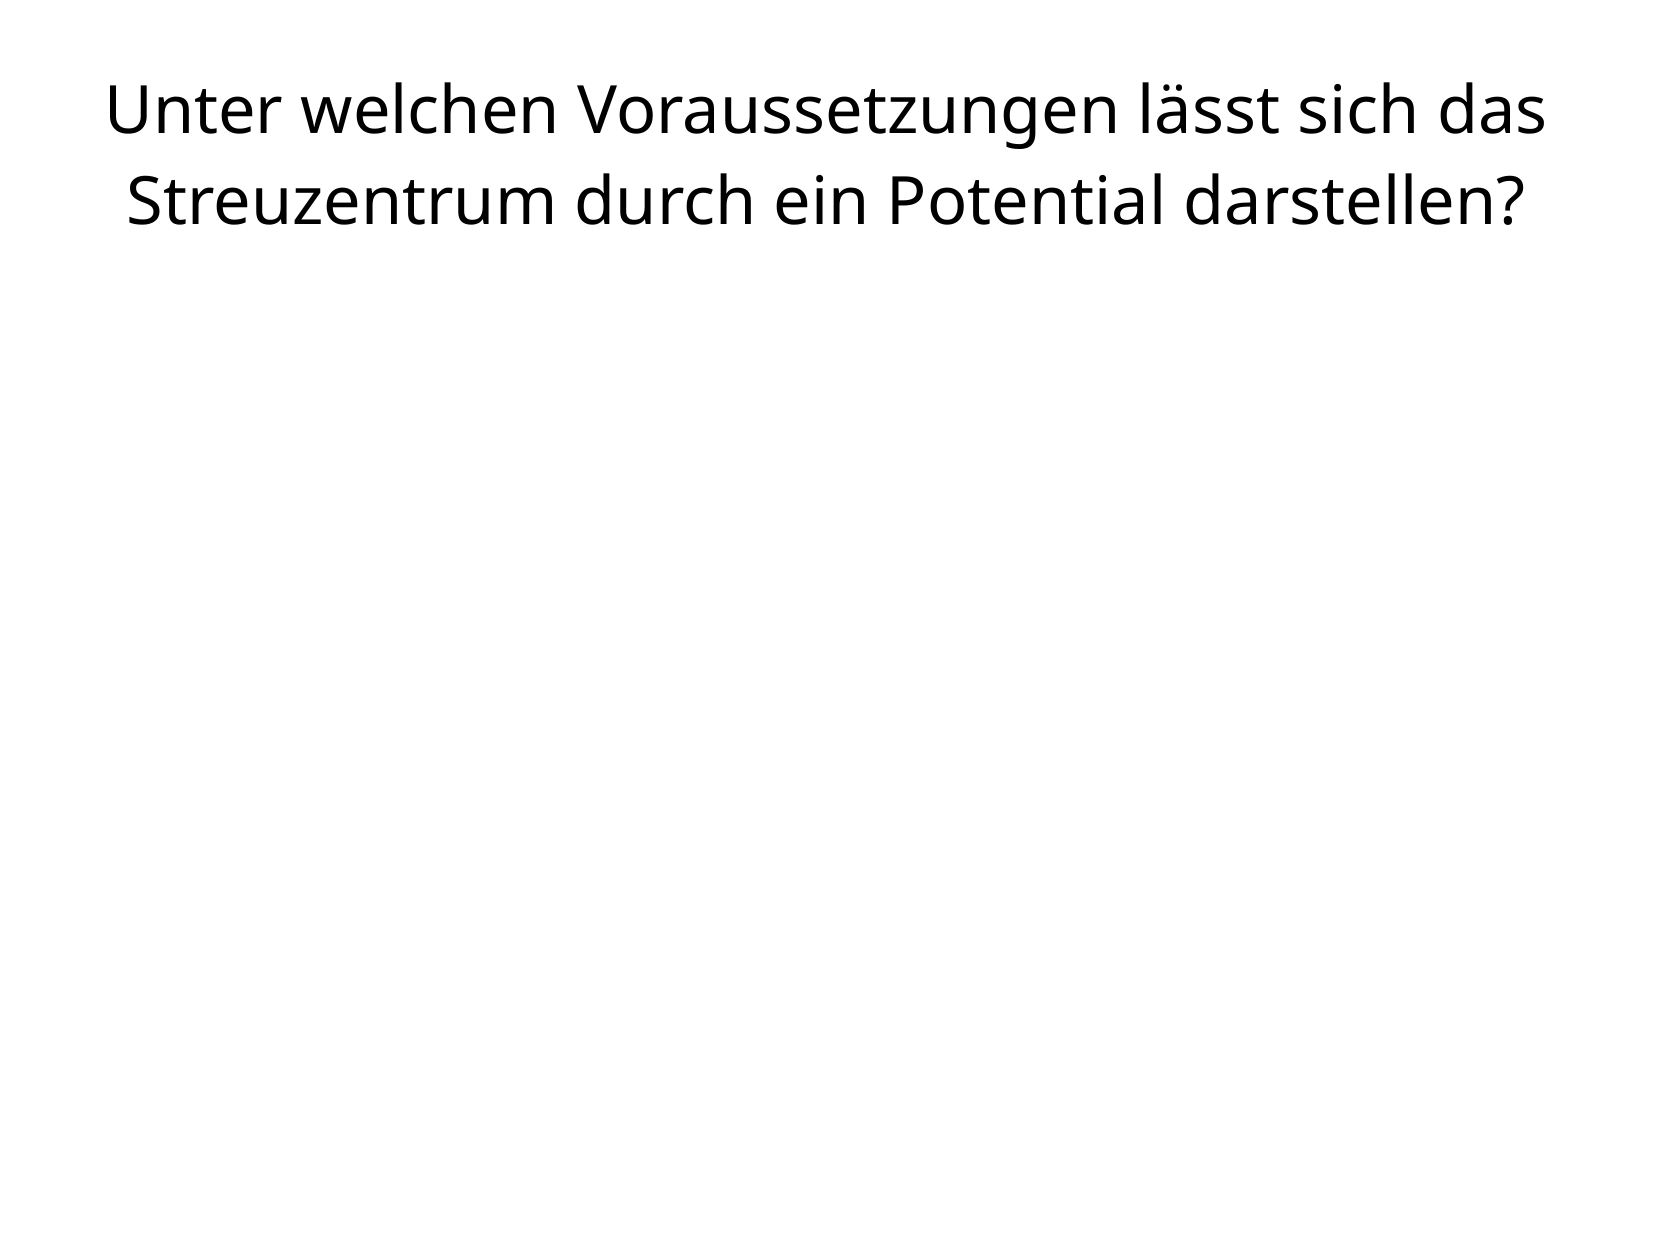

# Unter welchen Voraussetzungen lässt sich das Streuzentrum durch ein Potential darstellen?